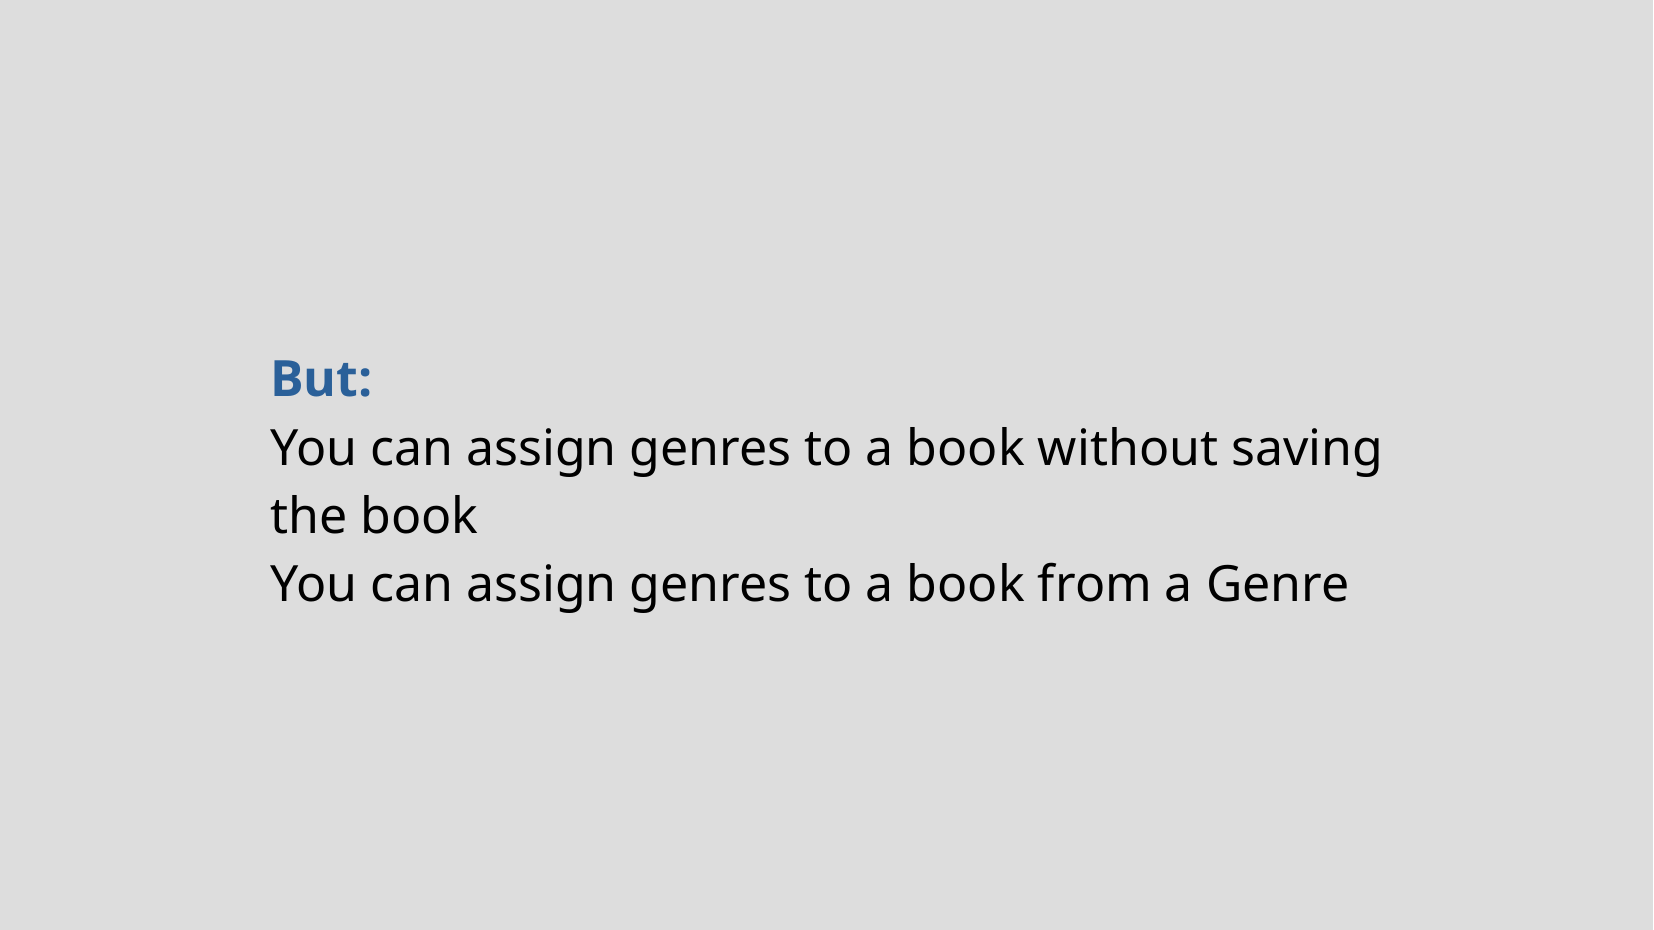

But:
You can assign genres to a book without saving the book
You can assign genres to a book from a Genre